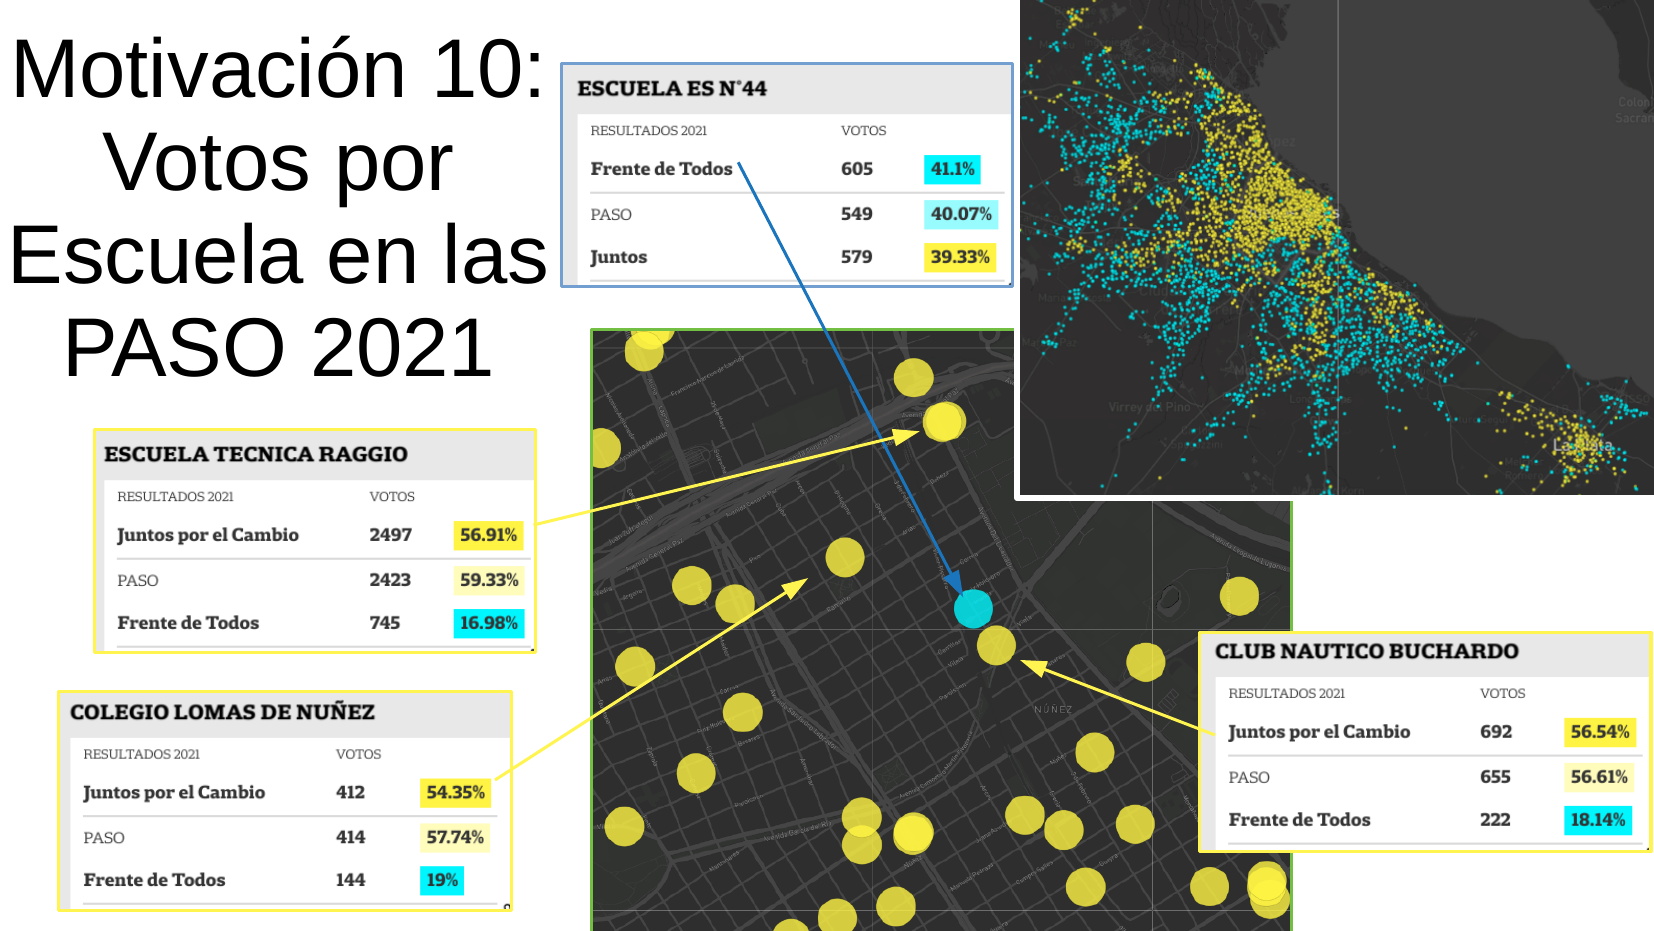

# Motivación 10: Votos por Escuela en las PASO 2021